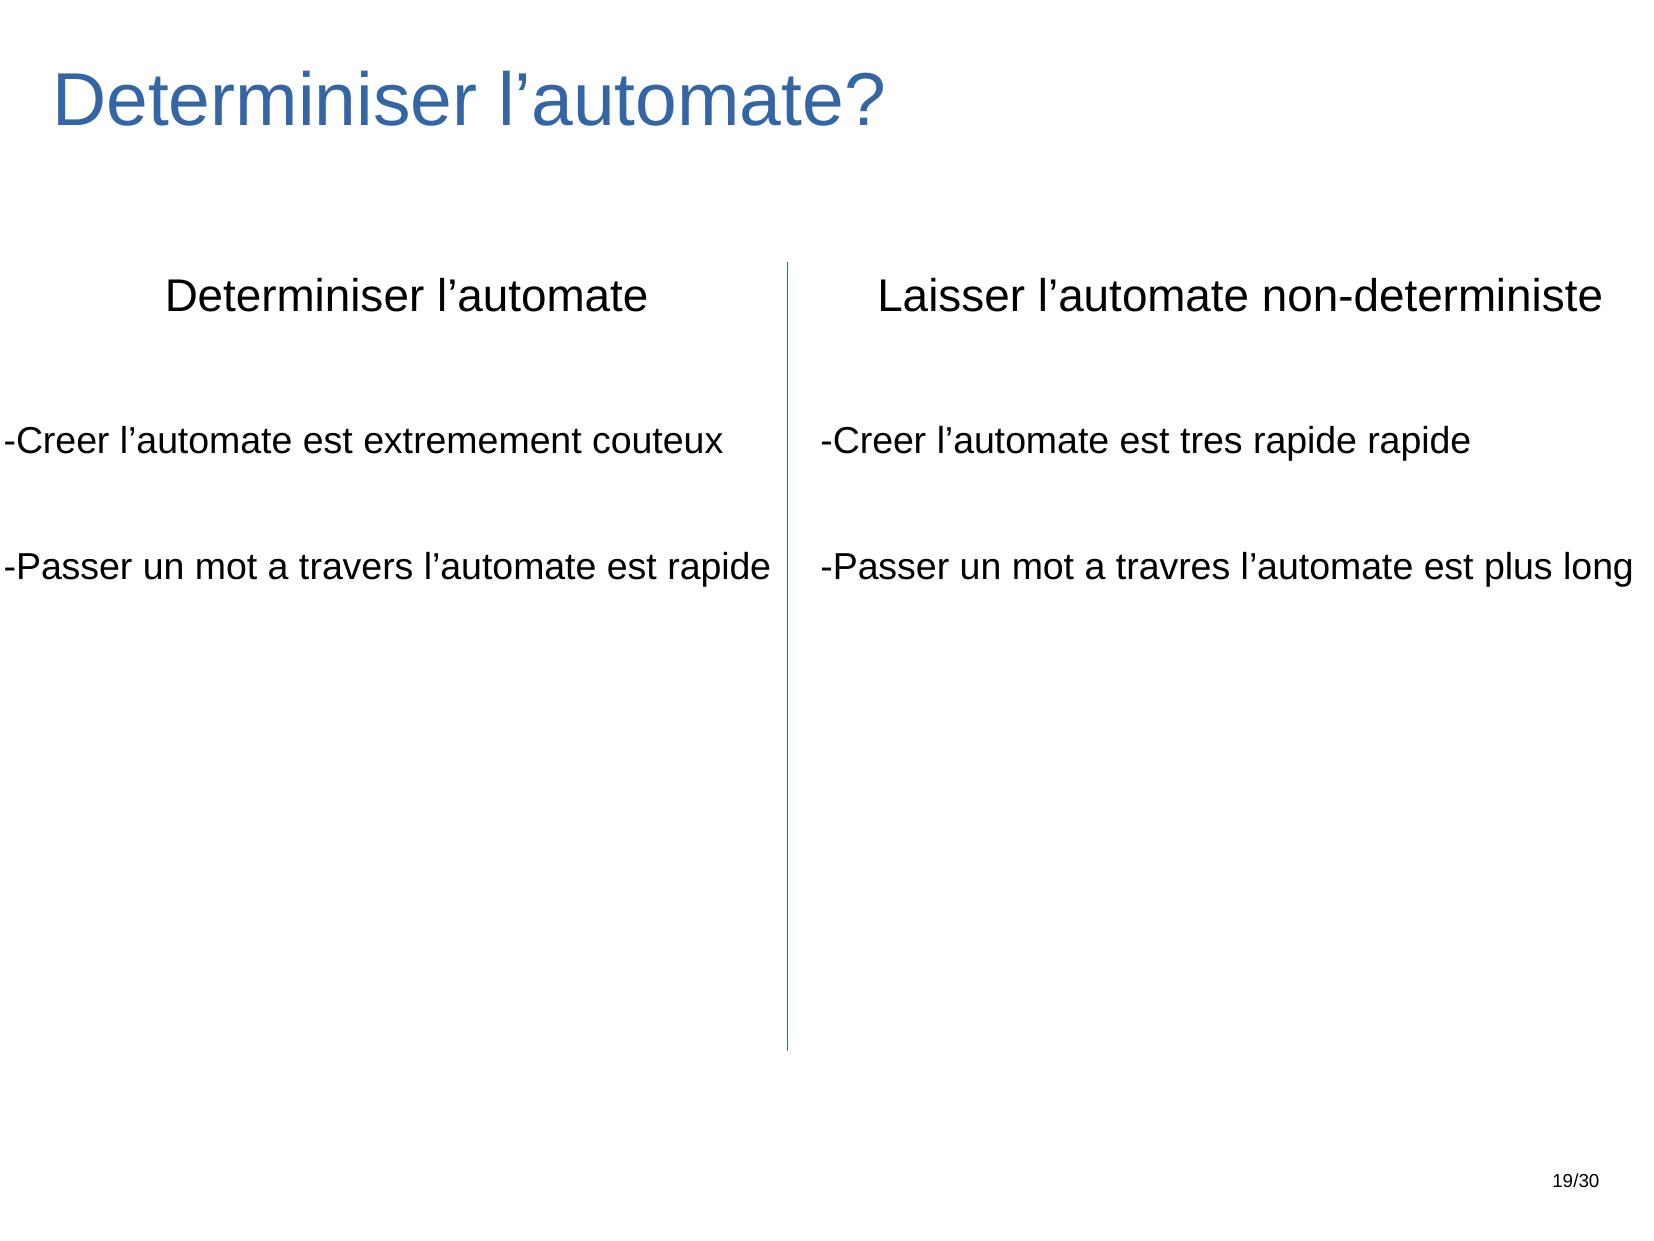

Determiniser l’automate?
Determiniser l’automate
Laisser l’automate non-deterministe
-Creer l’automate est extremement couteux
-Passer un mot a travers l’automate est rapide
-Creer l’automate est tres rapide rapide
-Passer un mot a travres l’automate est plus long
19/30